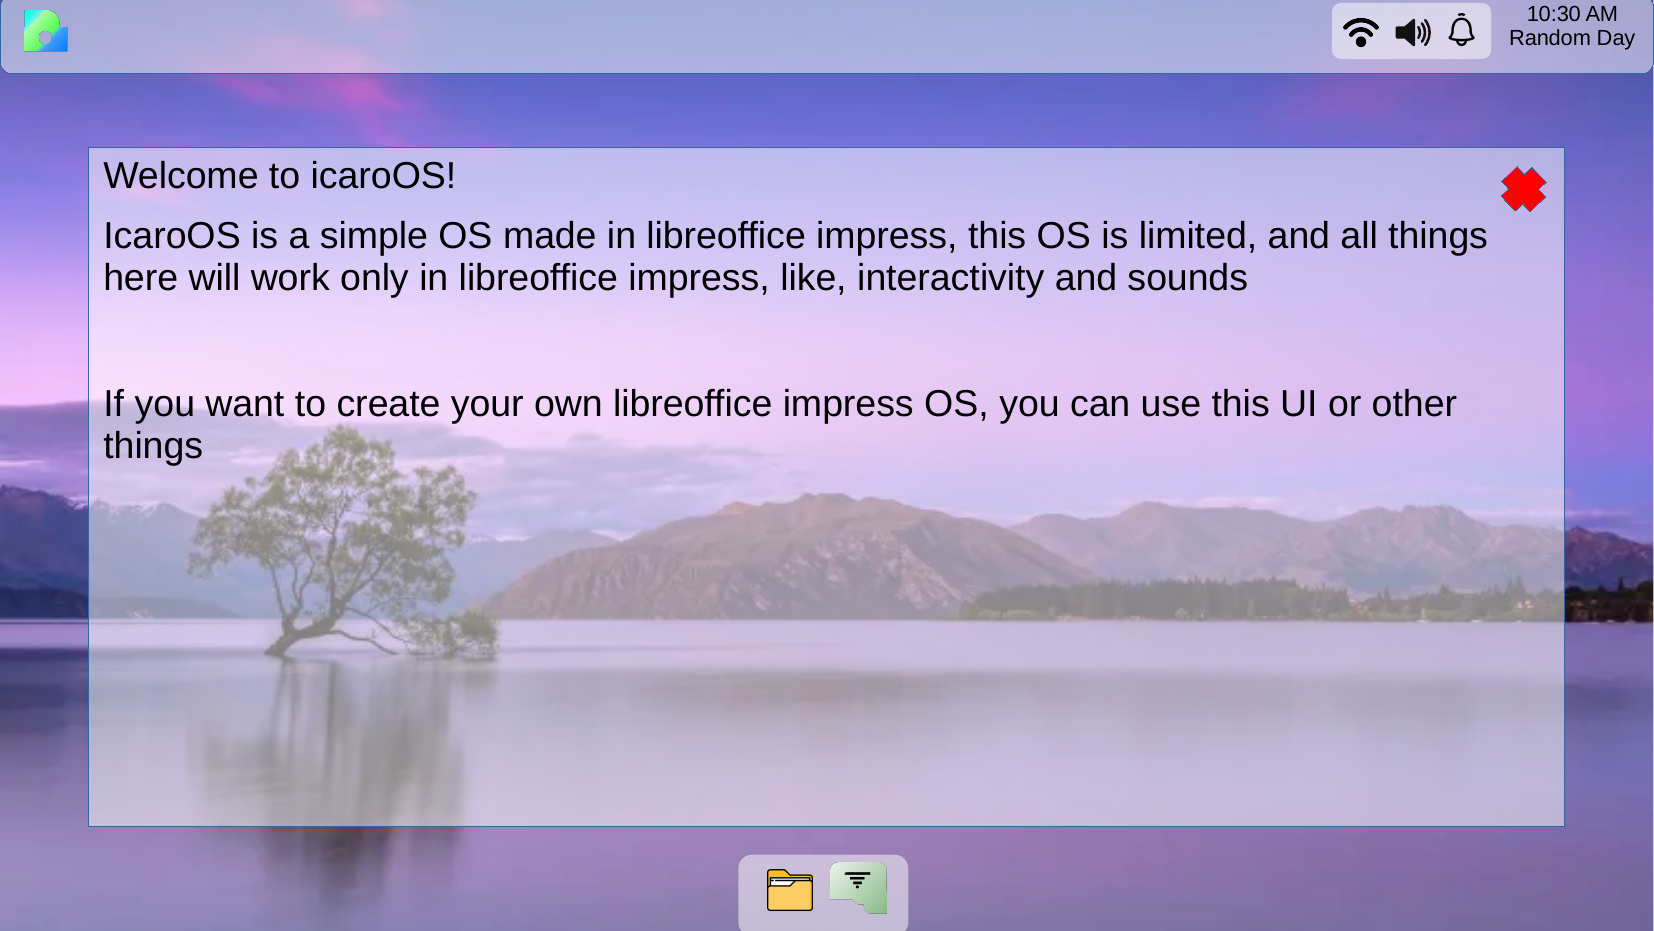

10:30 AM
Random Day
Welcome to icaroOS!
IcaroOS is a simple OS made in libreoffice impress, this OS is limited, and all things here will work only in libreoffice impress, like, interactivity and sounds
If you want to create your own libreoffice impress OS, you can use this UI or other things